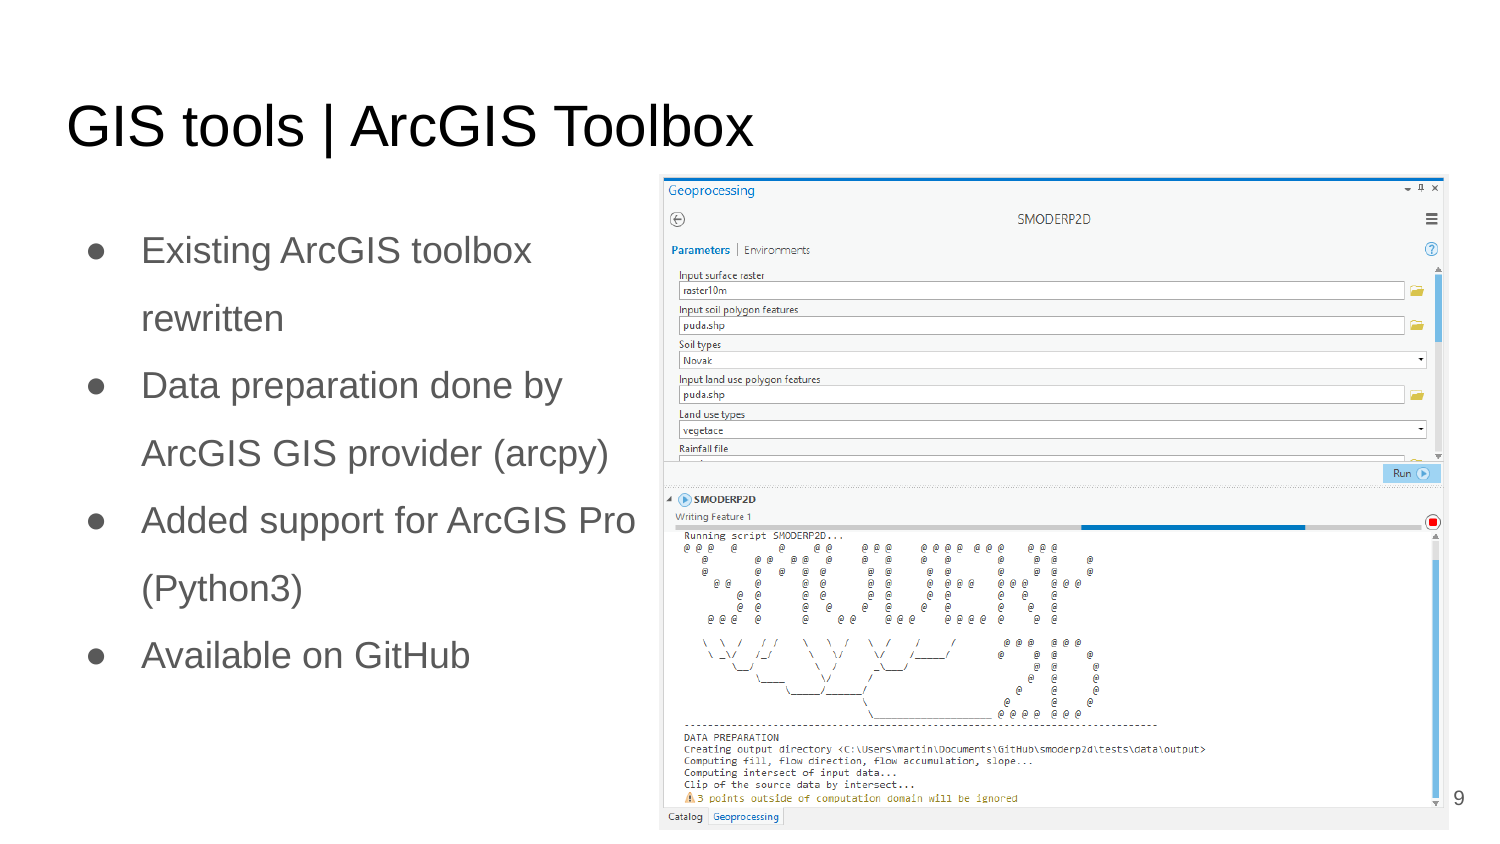

# GIS tools | ArcGIS Toolbox
Existing ArcGIS toolbox rewritten
Data preparation done by ArcGIS GIS provider (arcpy)
Added support for ArcGIS Pro (Python3)
Available on GitHub